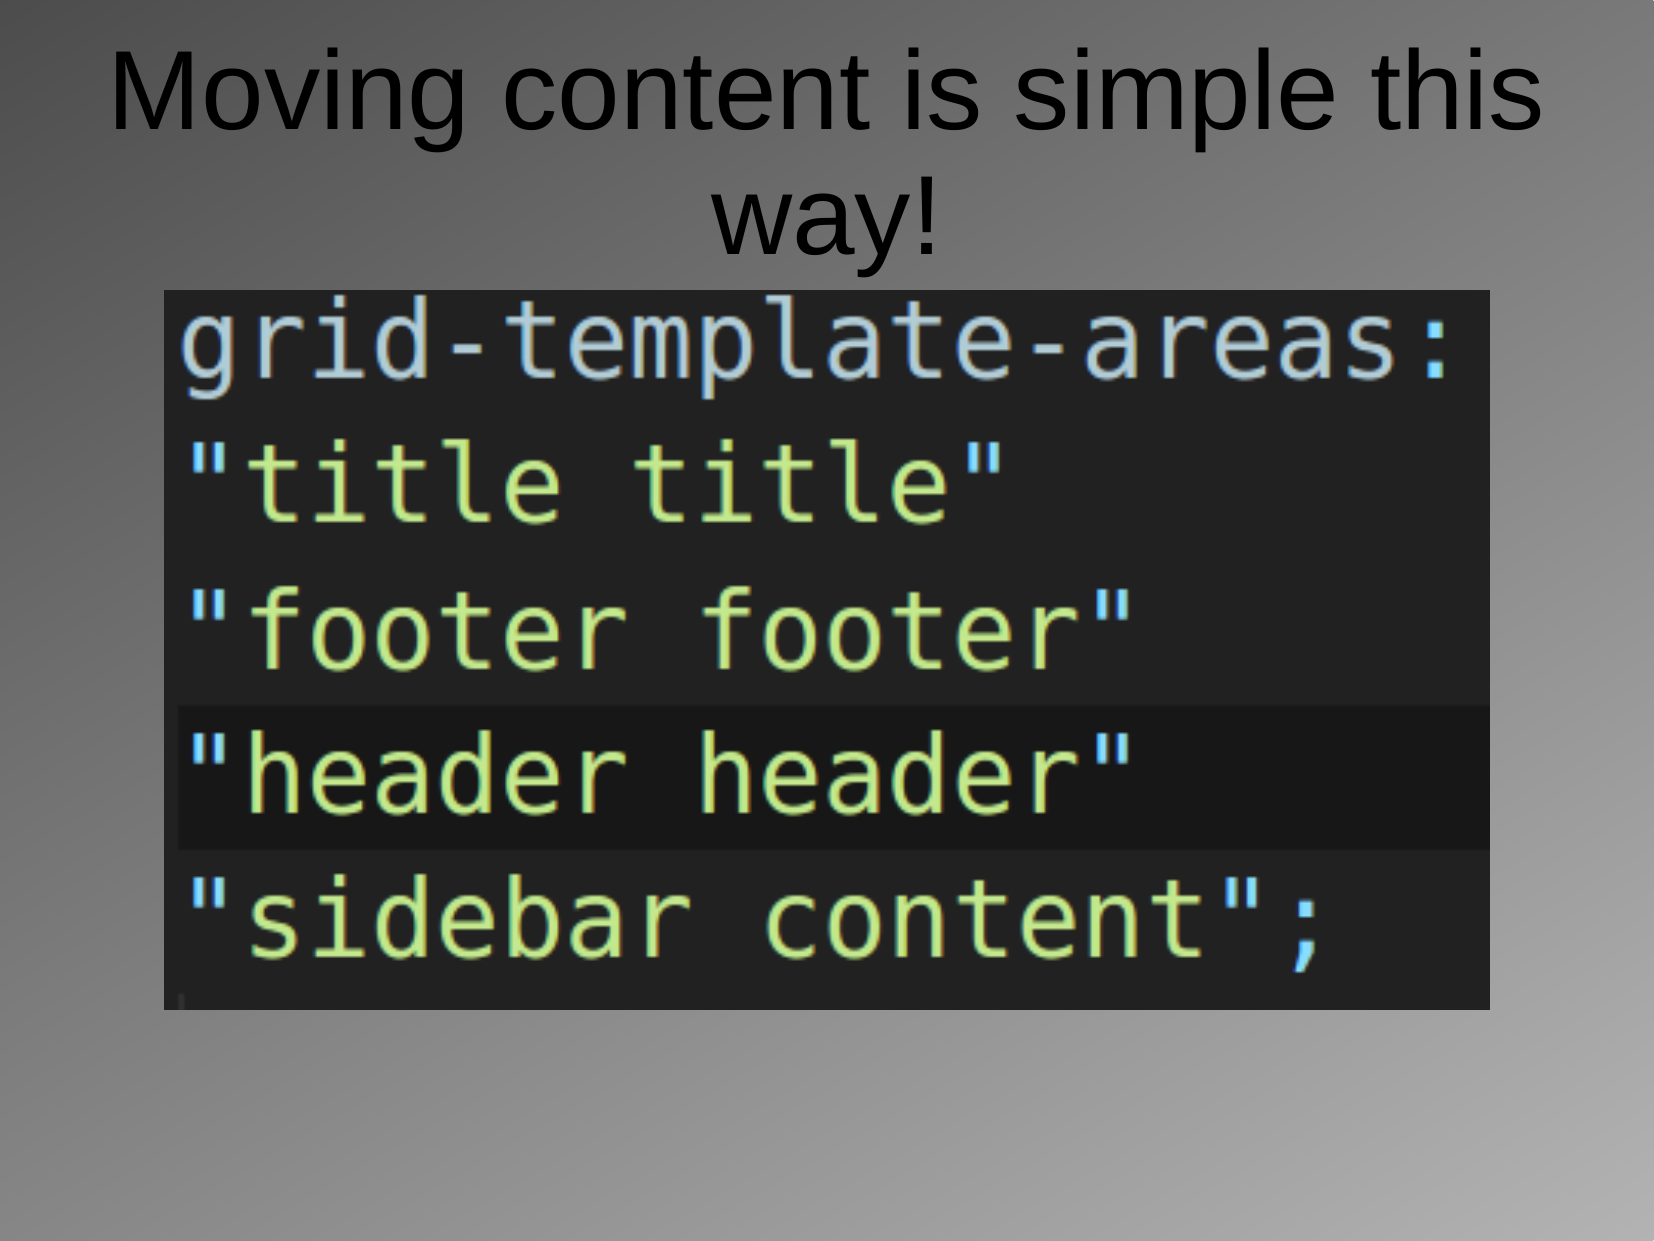

# Moving content is simple this way!